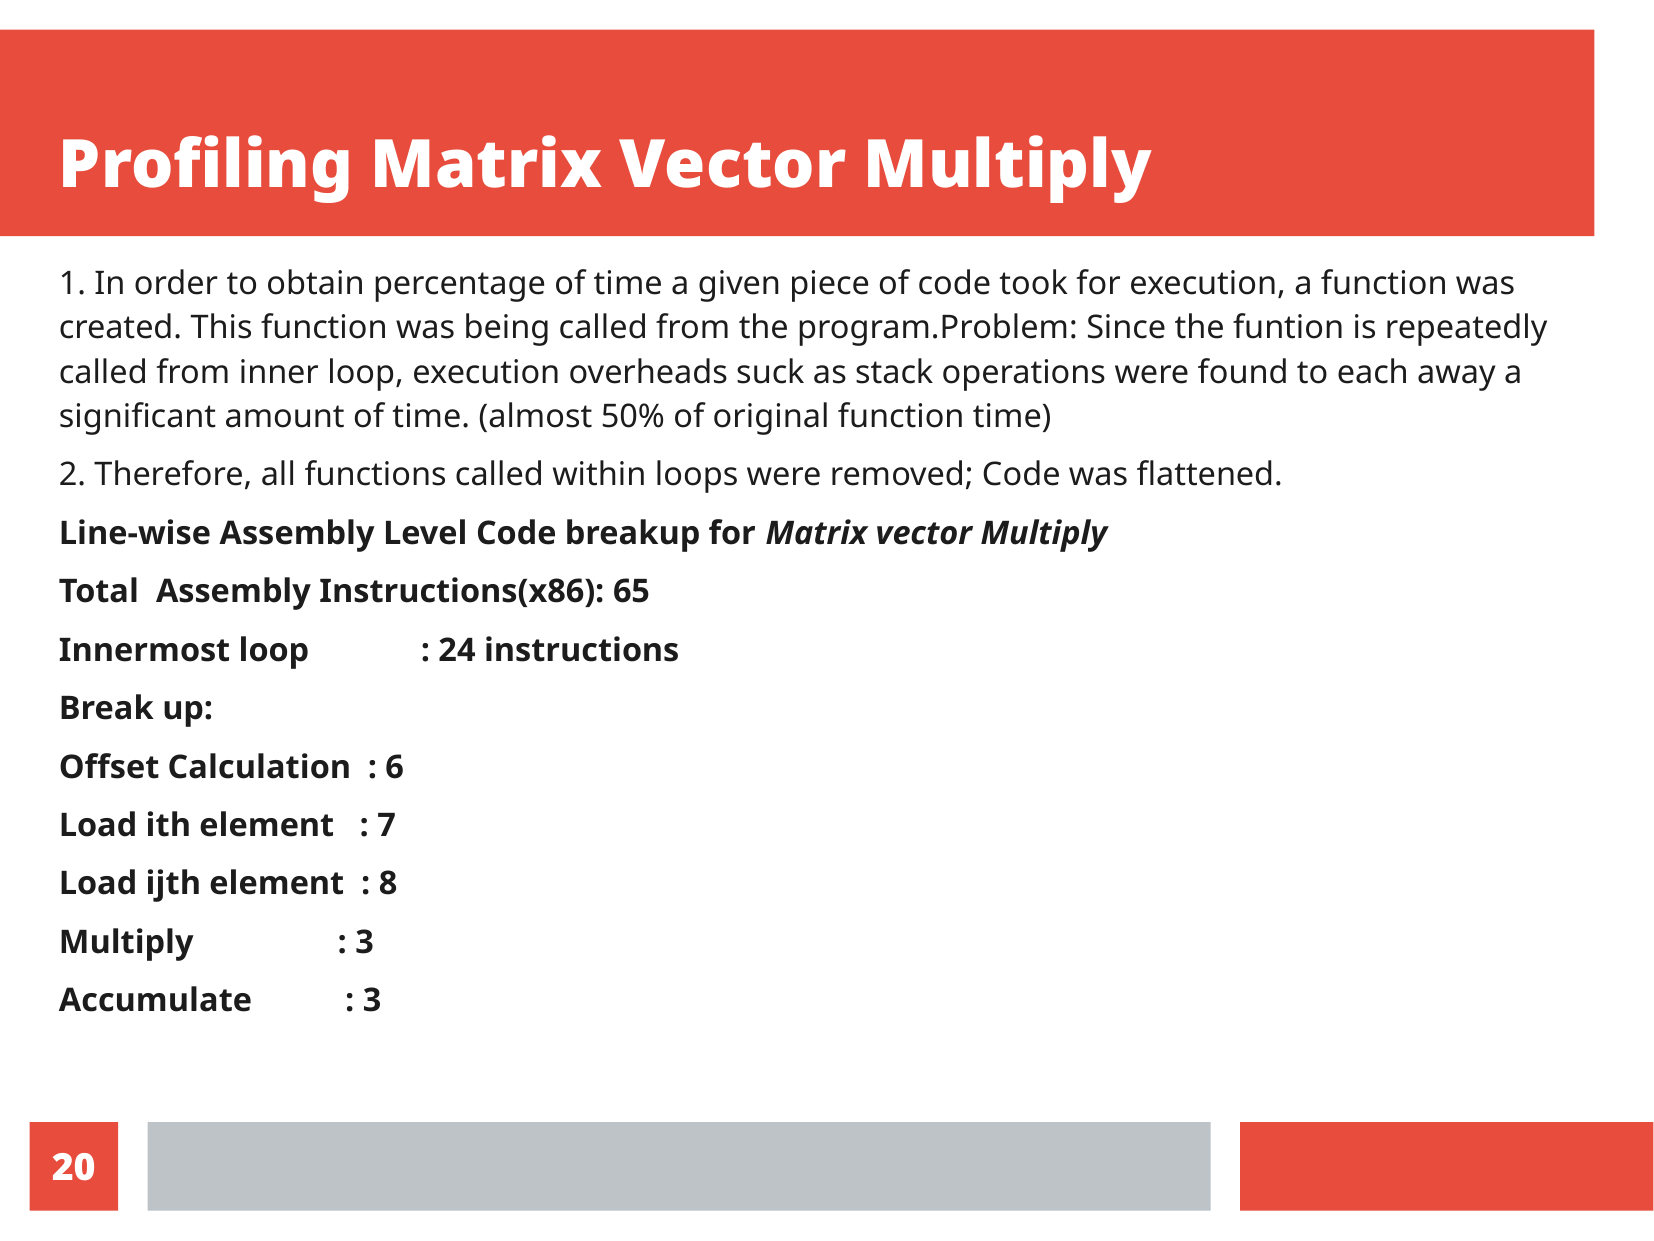

# Profiling Matrix Vector Multiply
1. In order to obtain percentage of time a given piece of code took for execution, a function was created. This function was being called from the program.Problem: Since the funtion is repeatedly called from inner loop, execution overheads suck as stack operations were found to each away a significant amount of time. (almost 50% of original function time)
2. Therefore, all functions called within loops were removed; Code was flattened.
Line-wise Assembly Level Code breakup for Matrix vector Multiply
Total Assembly Instructions(x86): 65
Innermost loop		: 24 instructions
Break up:
Offset Calculation : 6
Load ith element : 7
Load ijth element : 8
Multiply : 3
Accumulate : 3
20